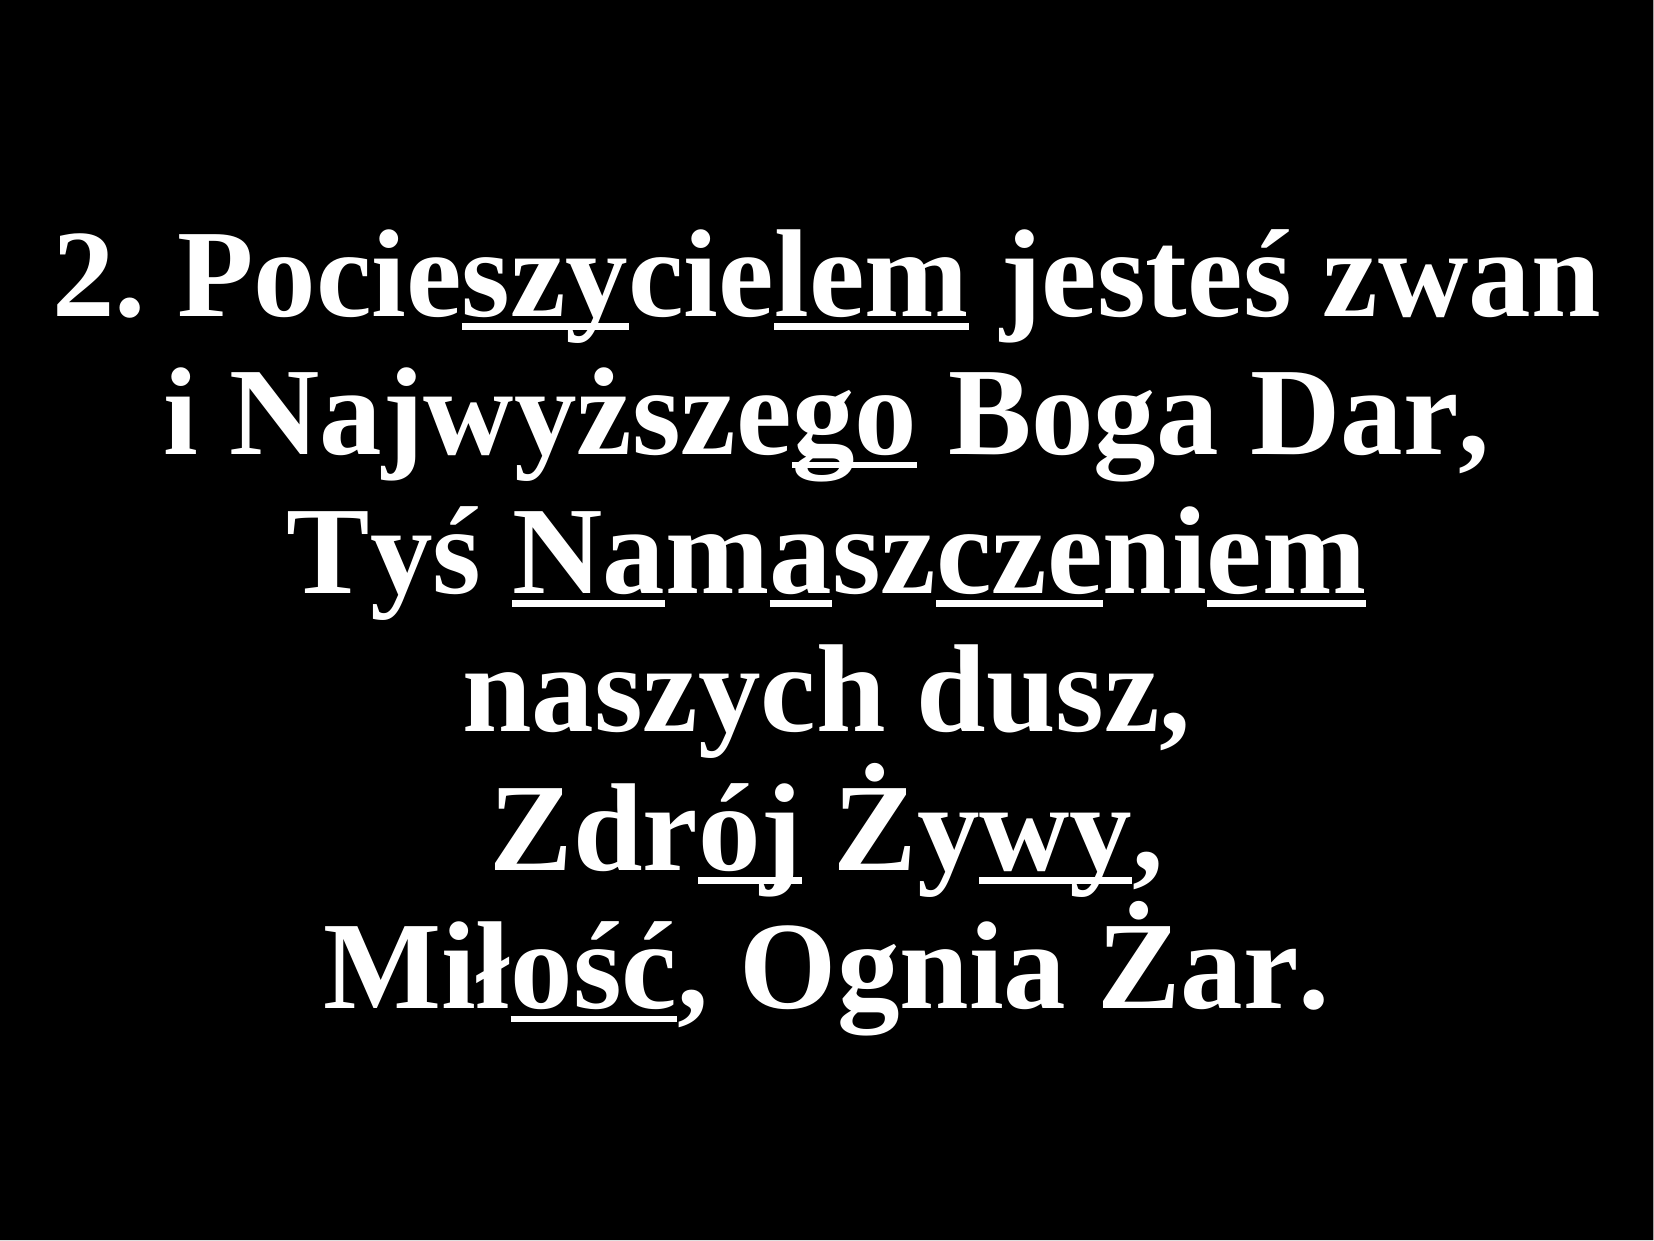

# 2. Pocieszycielem jesteś zwan i Najwyższego Boga Dar, Tyś Namaszczeniem naszych dusz, Zdrój Żywy, Miłość, Ognia Żar.